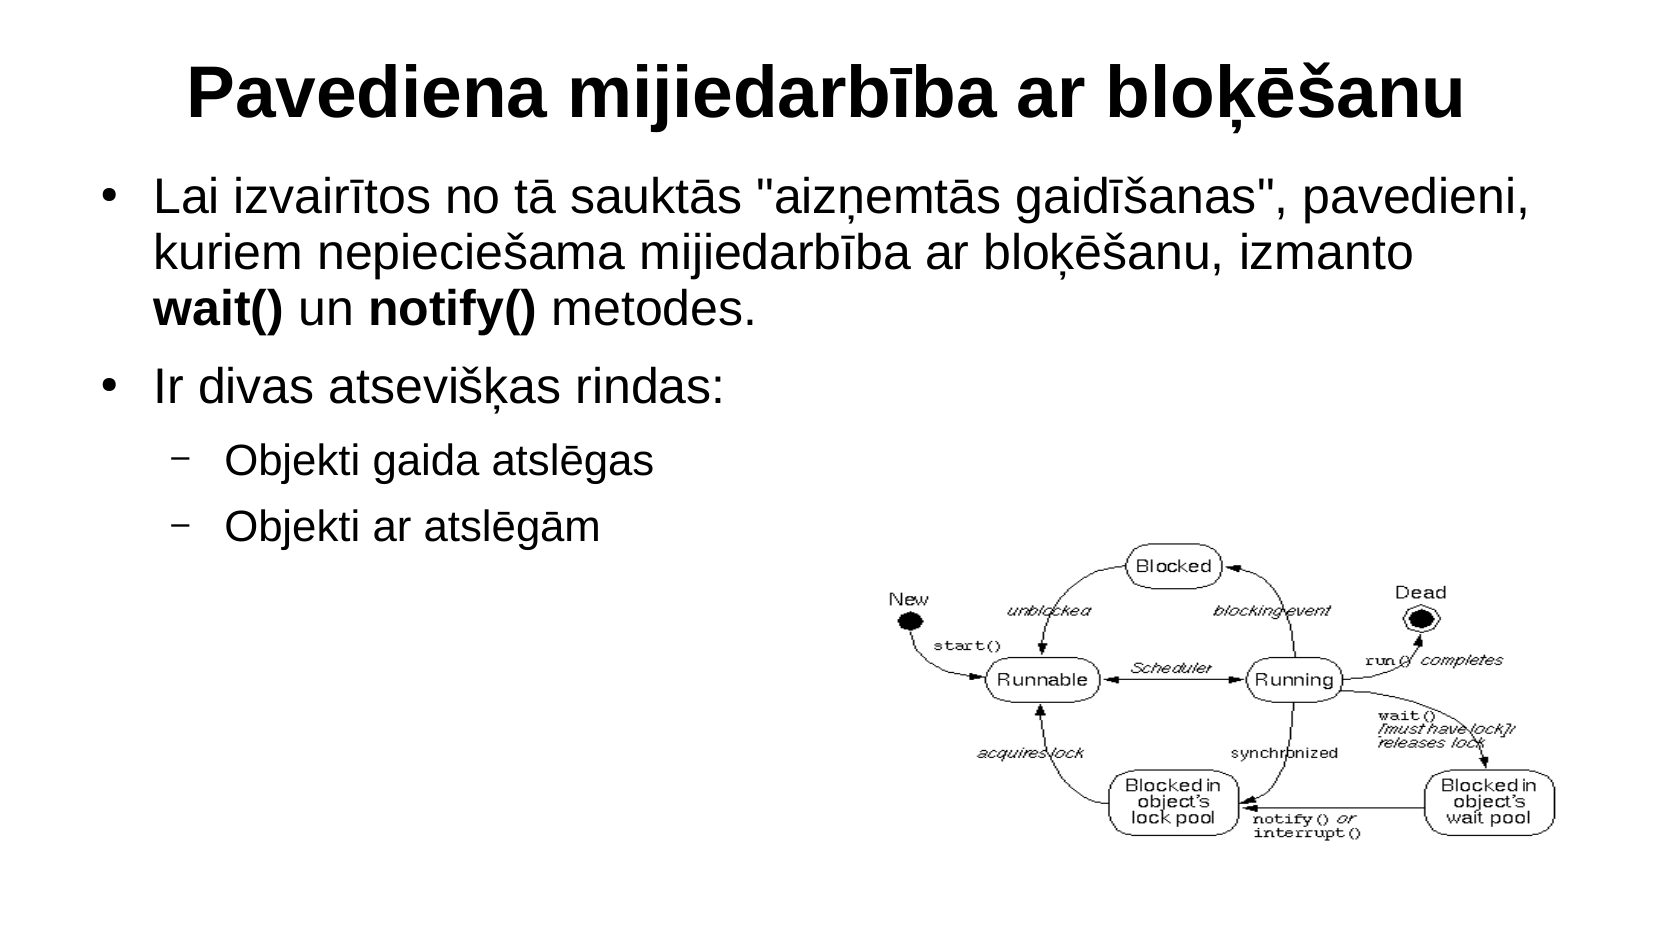

# Pavediena mijiedarbība ar bloķēšanu
Lai izvairītos no tā sauktās "aizņemtās gaidīšanas", pavedieni, kuriem nepieciešama mijiedarbība ar bloķēšanu, izmanto wait() un notify() metodes.
Ir divas atsevišķas rindas:
Objekti gaida atslēgas
Objekti ar atslēgām